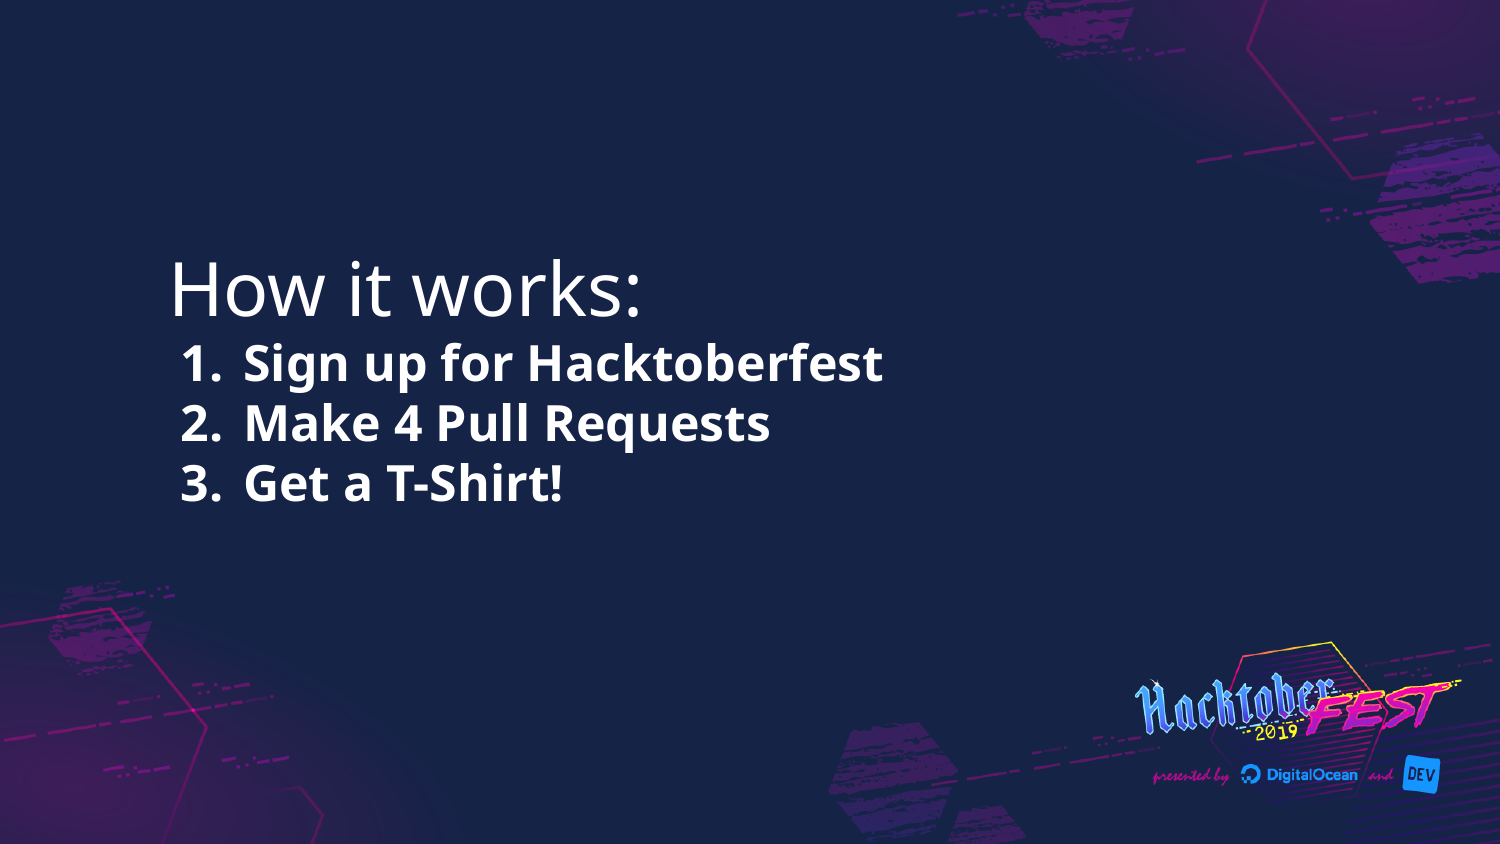

How it works:
Sign up for Hacktoberfest
Make 4 Pull Requests
Get a T-Shirt!